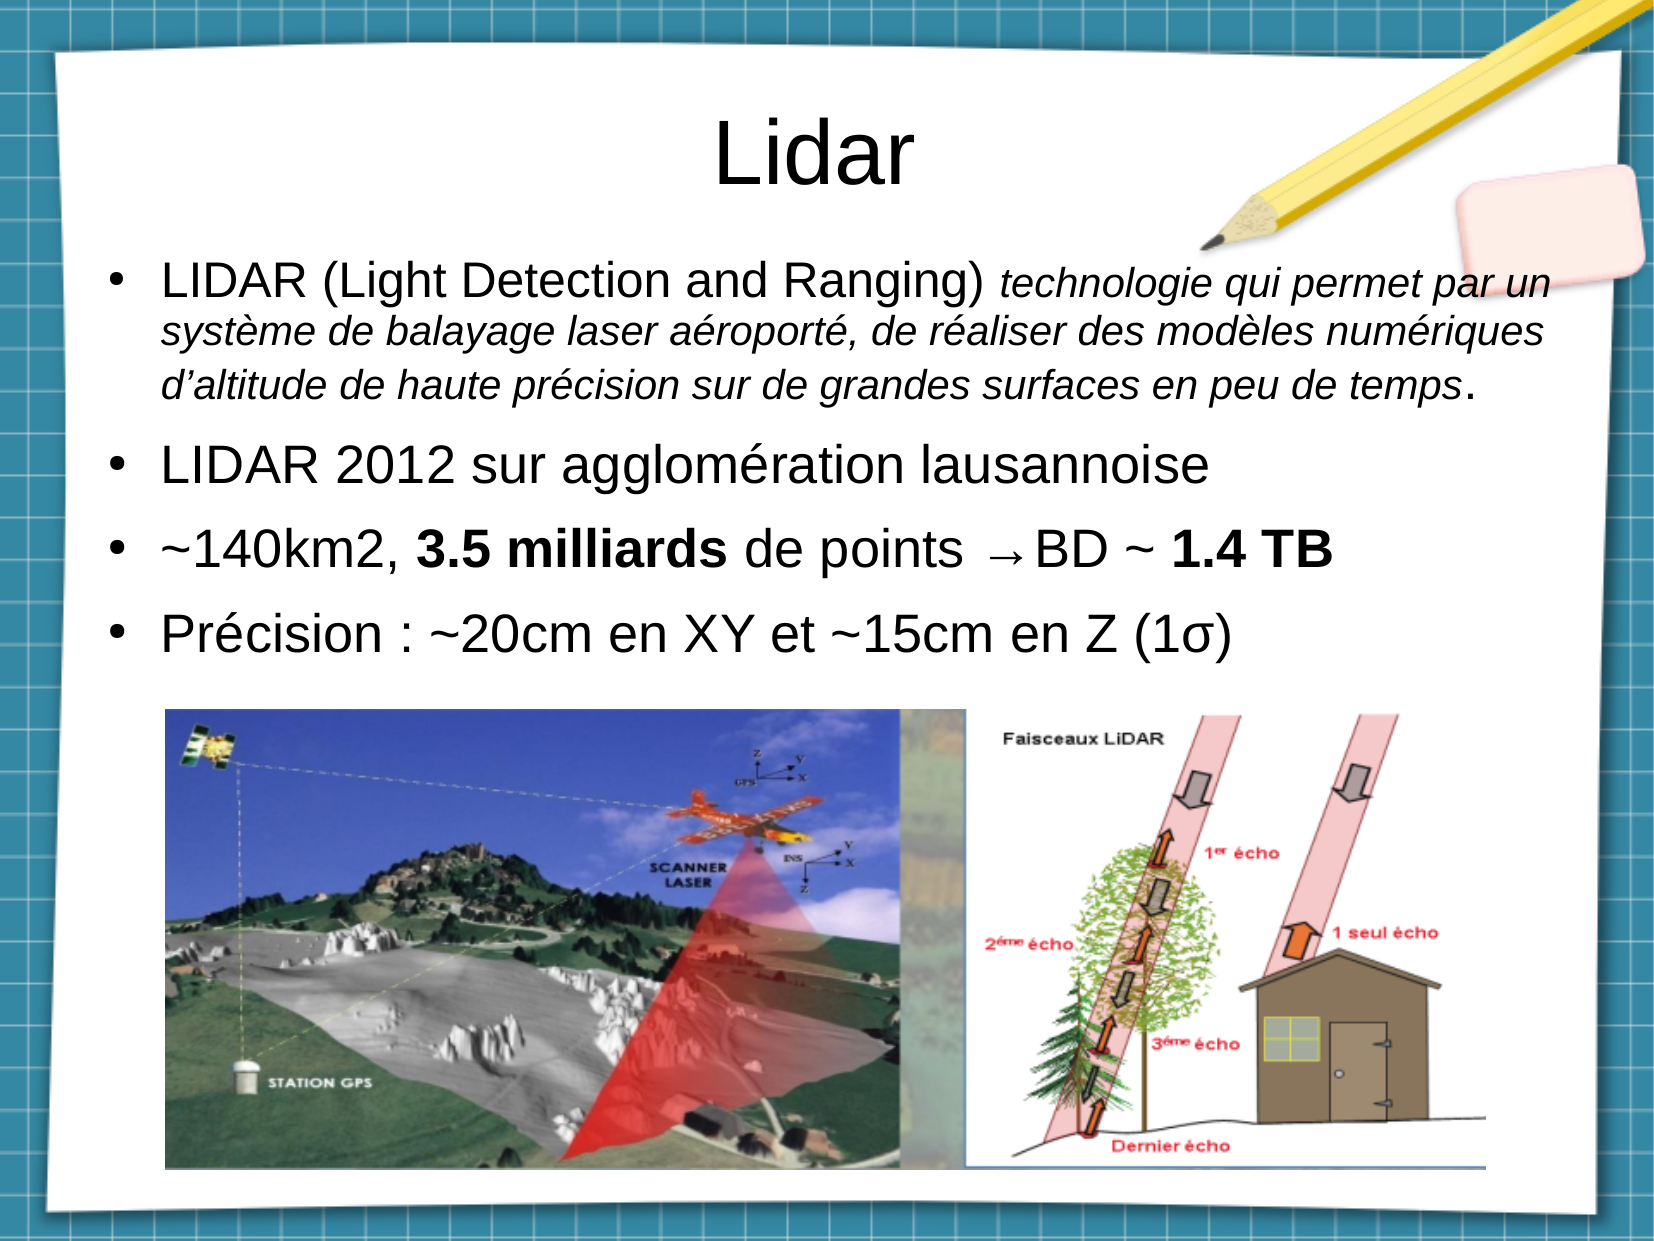

# Lidar
LIDAR (Light Detection and Ranging) technologie qui permet par un système de balayage laser aéroporté, de réaliser des modèles numériques d’altitude de haute précision sur de grandes surfaces en peu de temps.
LIDAR 2012 sur agglomération lausannoise
~140km2, 3.5 milliards de points →BD ~ 1.4 TB
Précision : ~20cm en XY et ~15cm en Z (1σ)